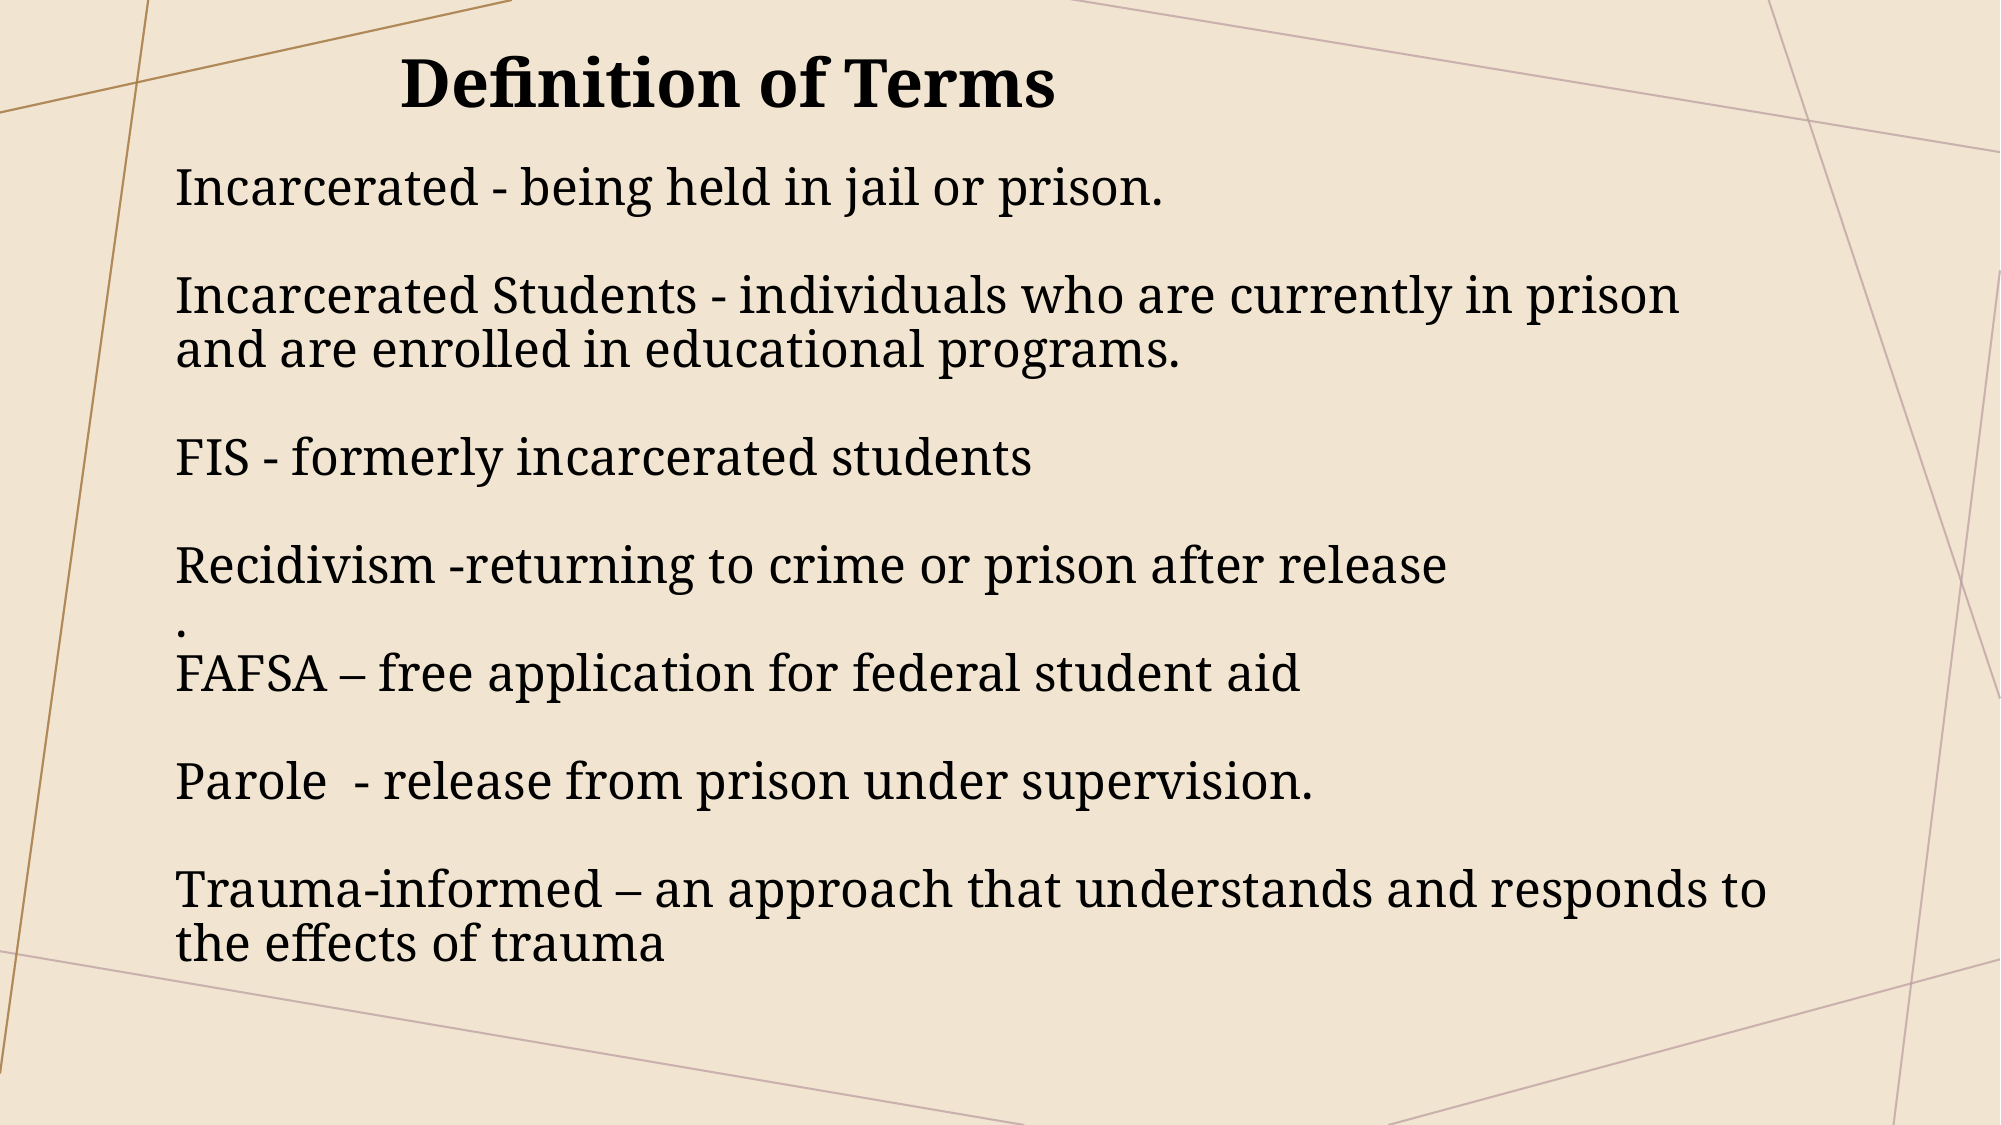

# Definition of Terms Incarcerated - being held in jail or prison. Incarcerated Students - individuals who are currently in prison and are enrolled in educational programs. FIS - formerly incarcerated students Recidivism -returning to crime or prison after release . FAFSA – free application for federal student aid Parole - release from prison under supervision. Trauma-informed – an approach that understands and responds to the effects of trauma